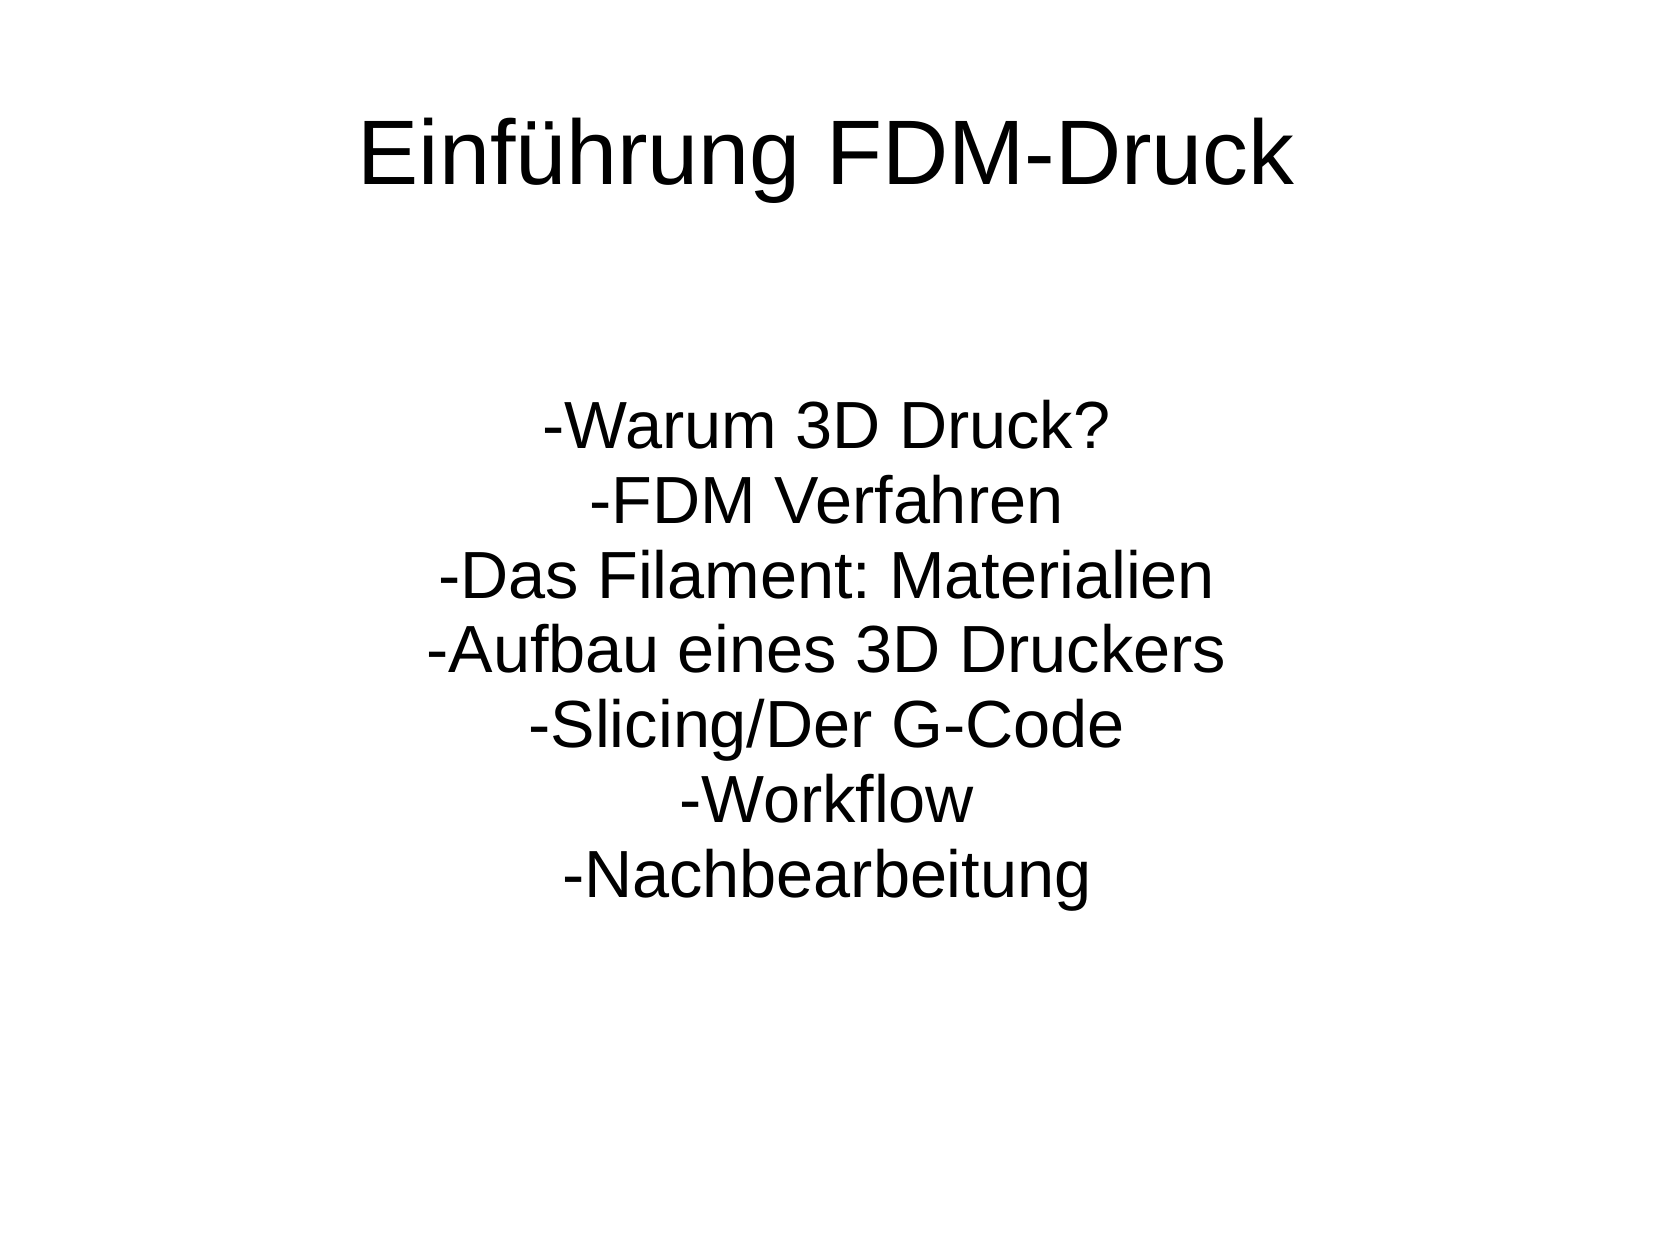

# Einführung FDM-Druck
-Warum 3D Druck?
-FDM Verfahren
-Das Filament: Materialien
-Aufbau eines 3D Druckers
-Slicing/Der G-Code
-Workflow
-Nachbearbeitung